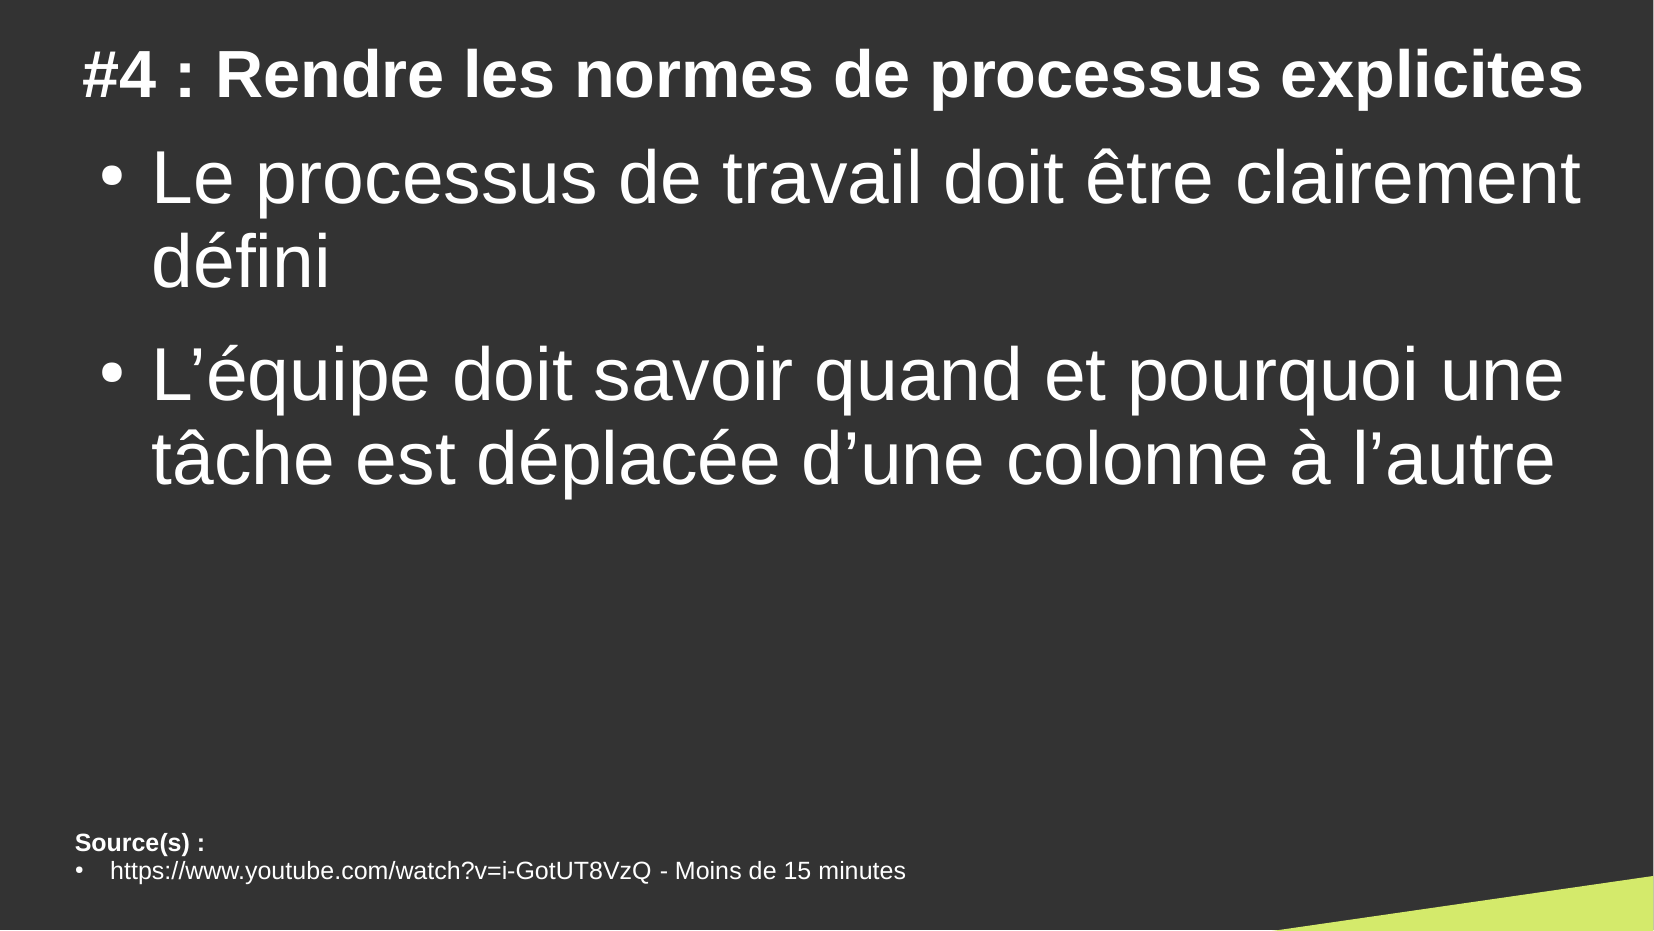

# #4 : Rendre les normes de processus explicites
Le processus de travail doit être clairement défini
L’équipe doit savoir quand et pourquoi une tâche est déplacée d’une colonne à l’autre
Source(s) :
https://www.youtube.com/watch?v=i-GotUT8VzQ - Moins de 15 minutes